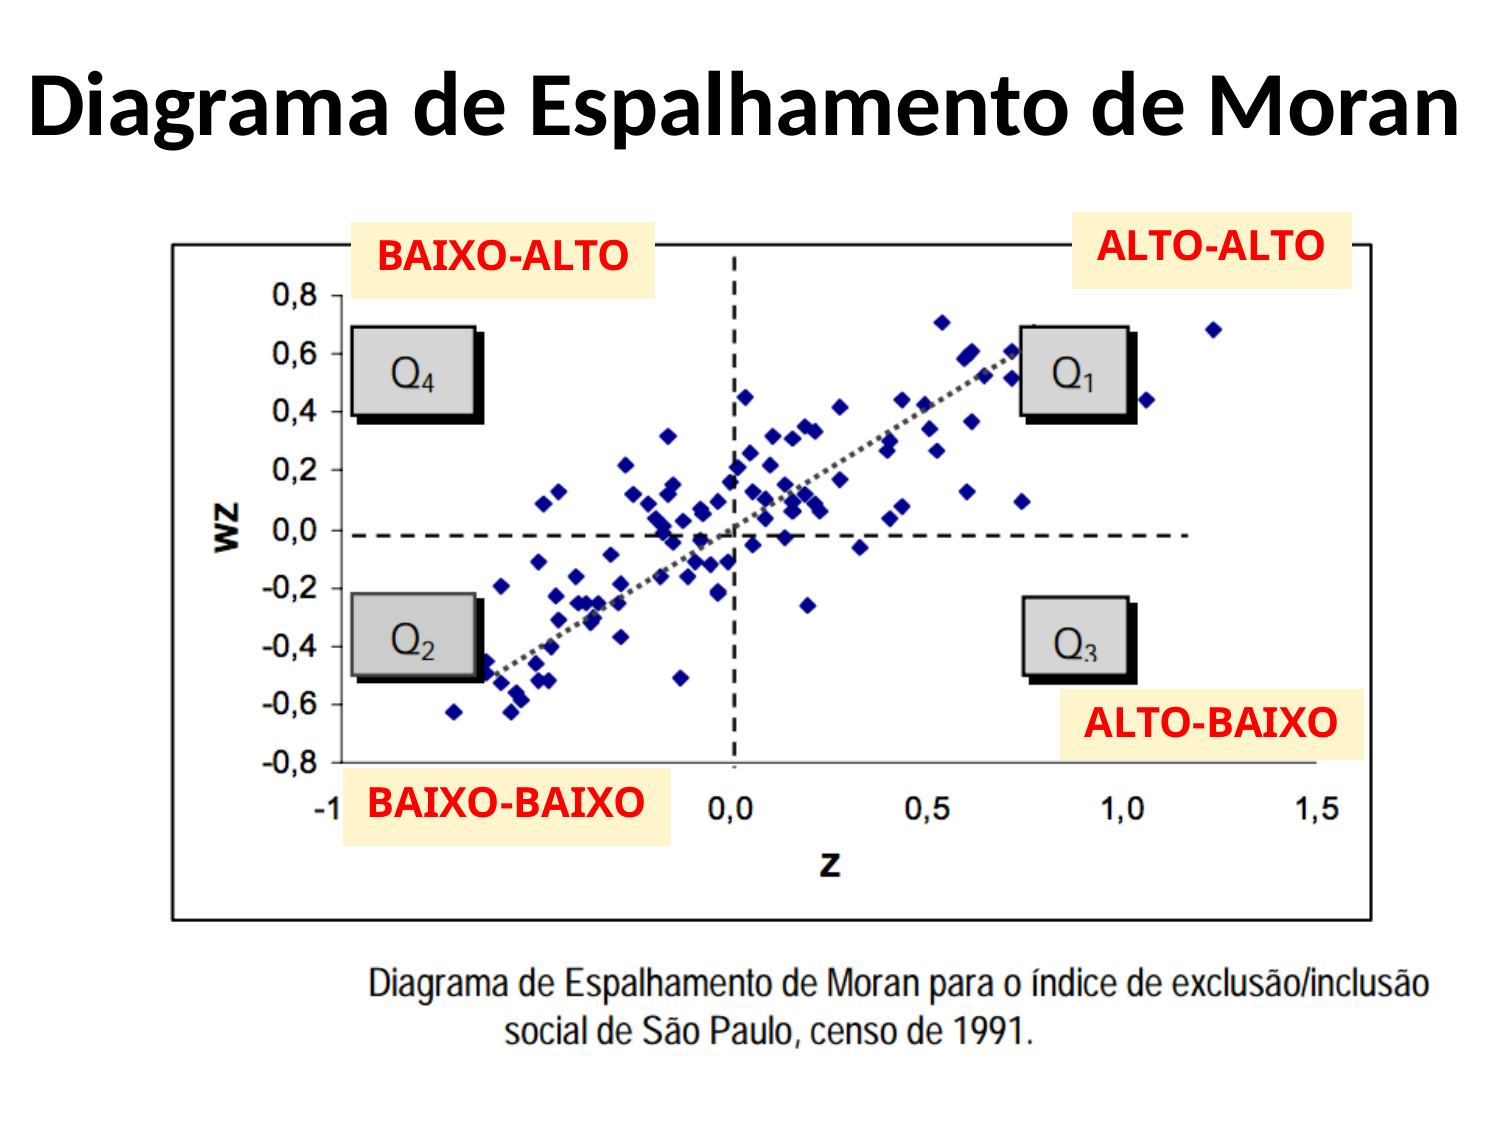

Diagrama de Espalhamento de Moran
ALTO-ALTO
BAIXO-ALTO
ALTO-BAIXO
BAIXO-BAIXO